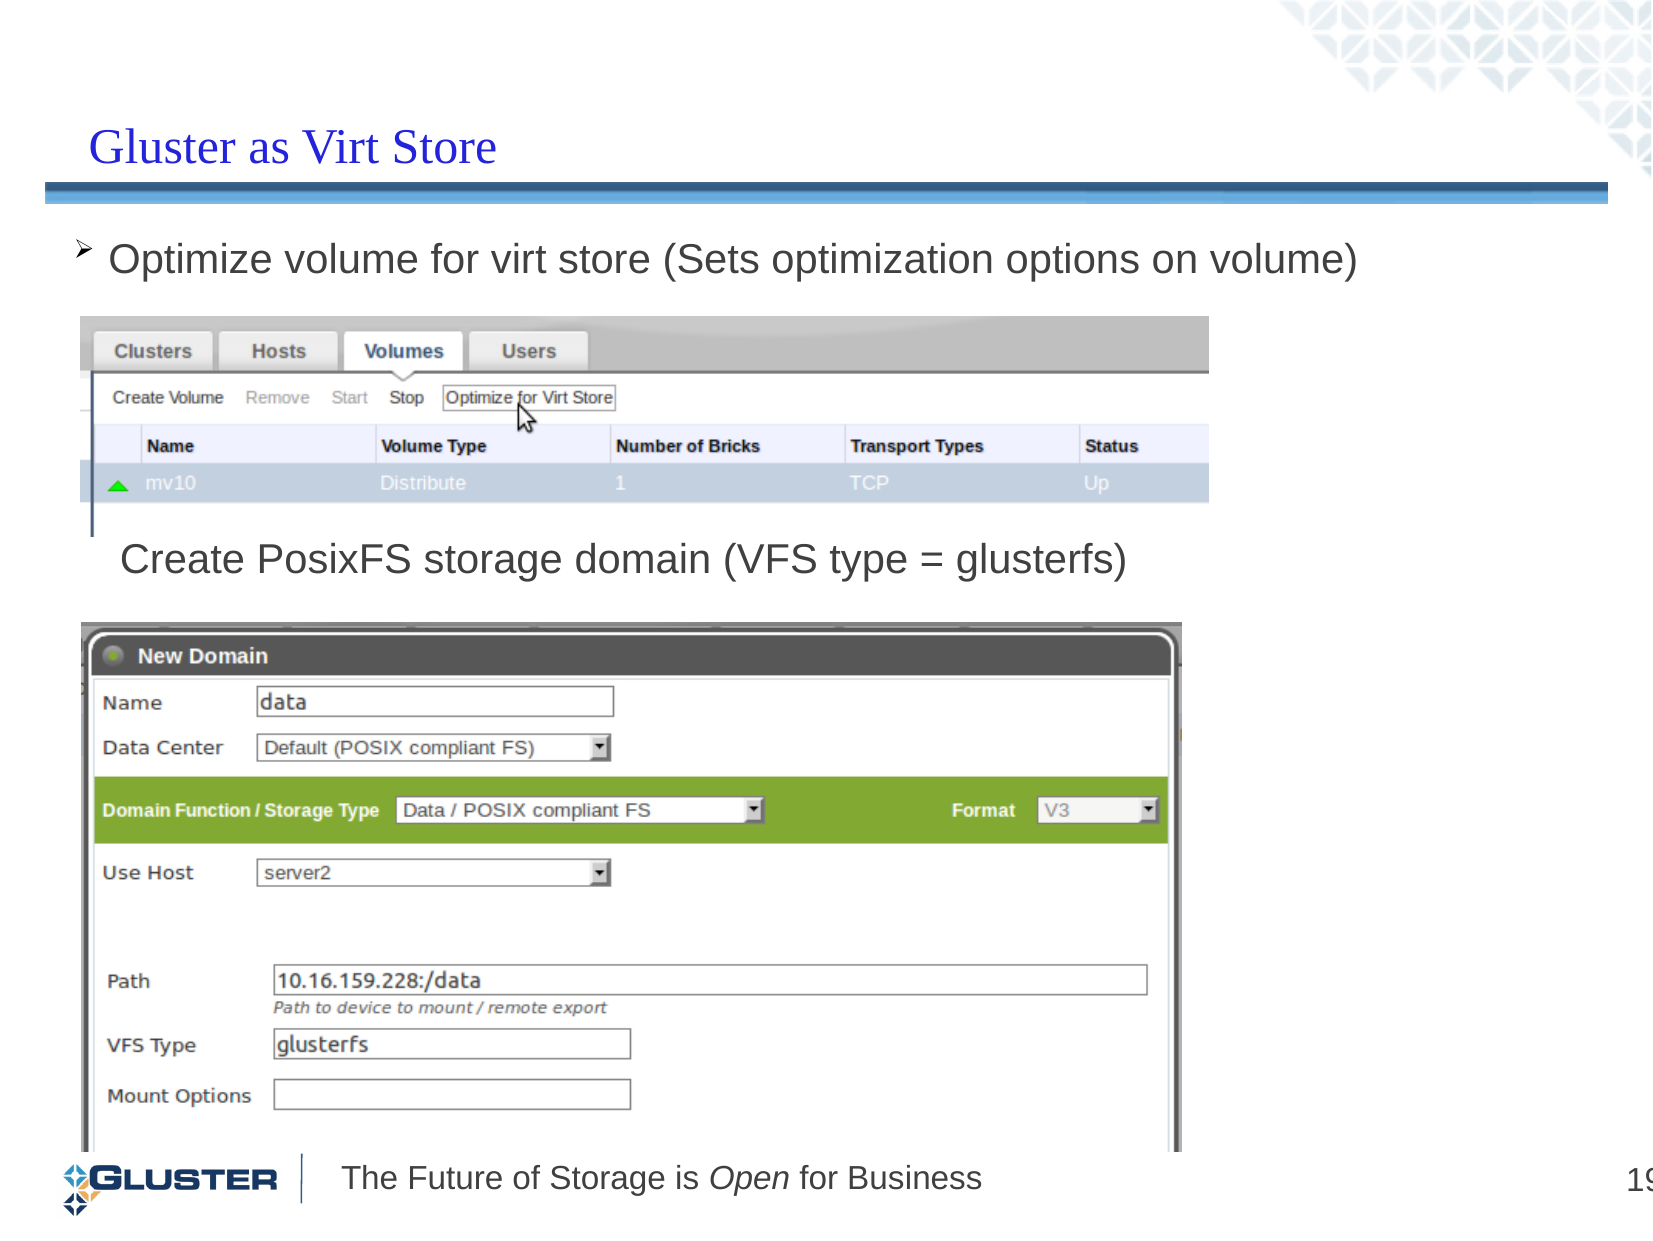

Gluster as Virt Store
Optimize volume for virt store (Sets optimization options on volume)
# Create PosixFS storage domain (VFS type = glusterfs)